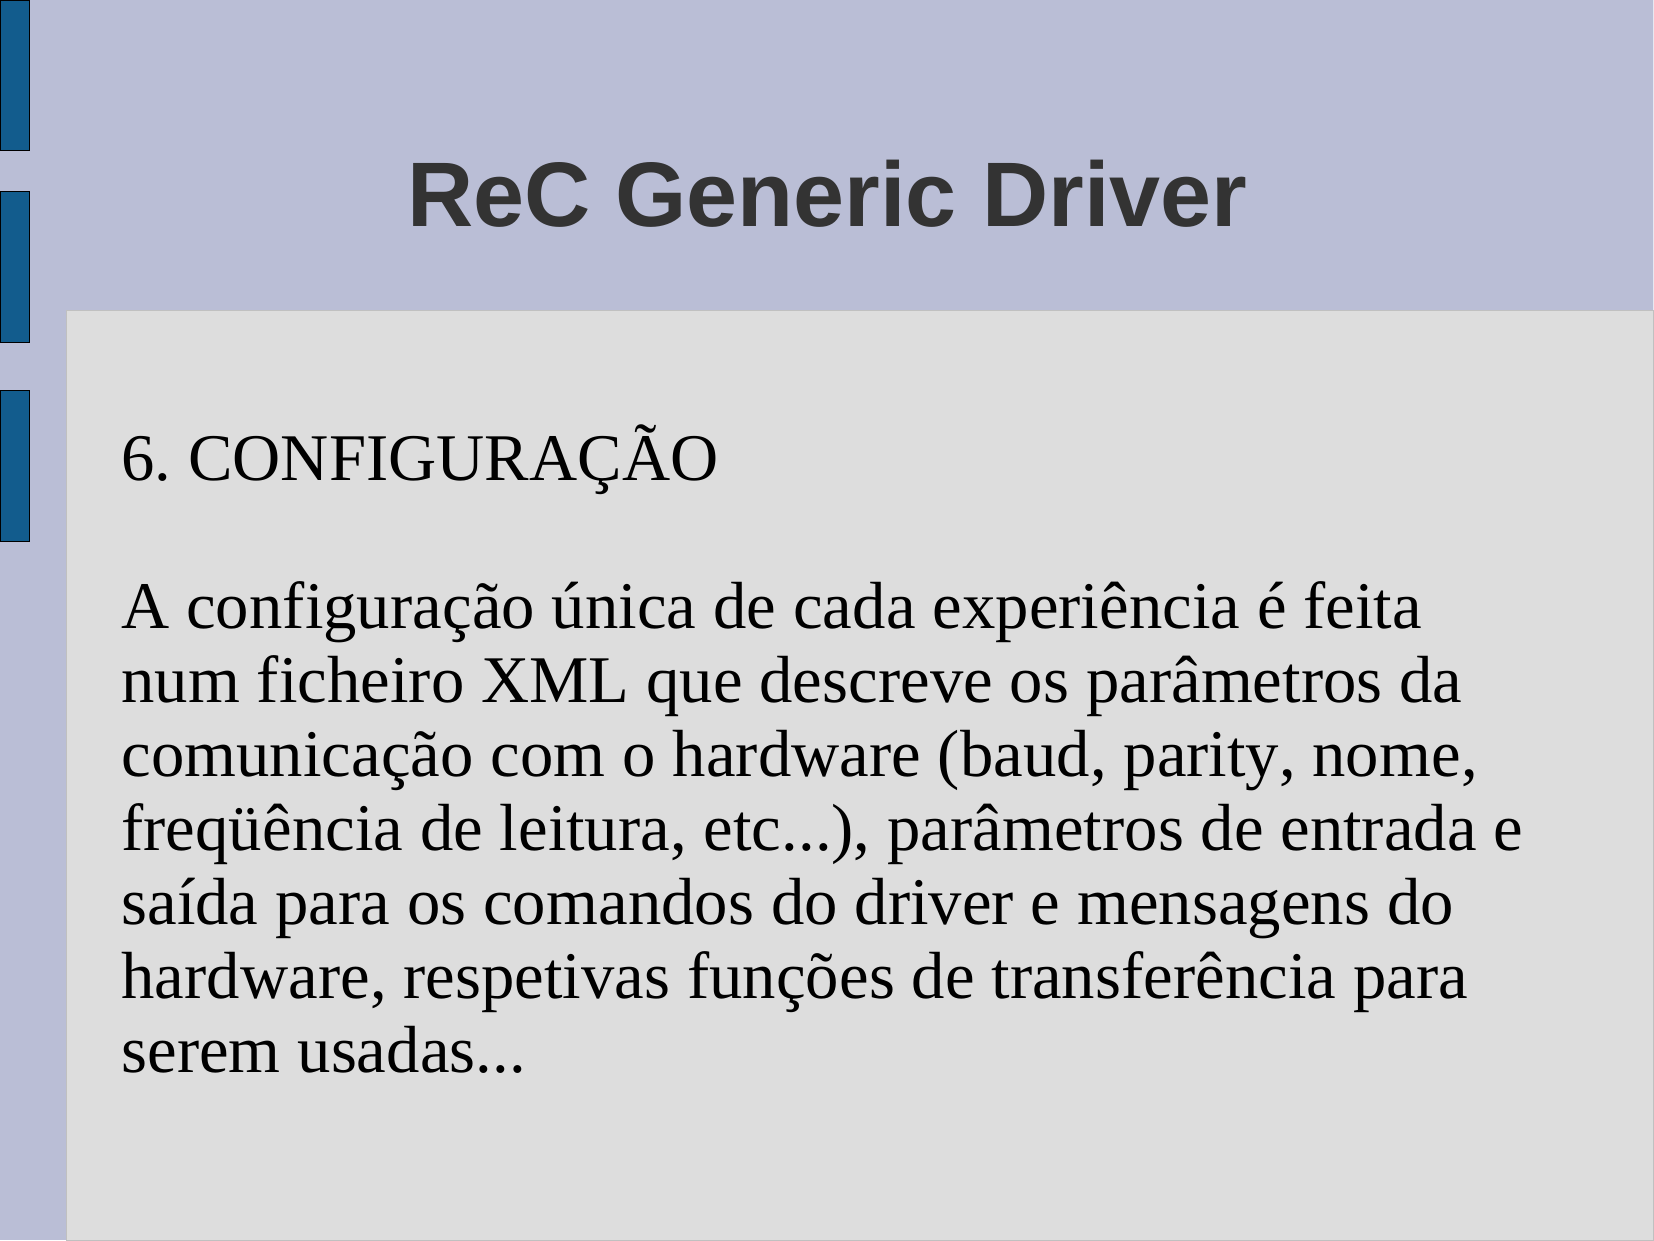

# ReC Generic Driver
6. CONFIGURAÇÃO
A configuração única de cada experiência é feita num ficheiro XML que descreve os parâmetros da comunicação com o hardware (baud, parity, nome, freqüência de leitura, etc...), parâmetros de entrada e saída para os comandos do driver e mensagens do hardware, respetivas funções de transferência para serem usadas...